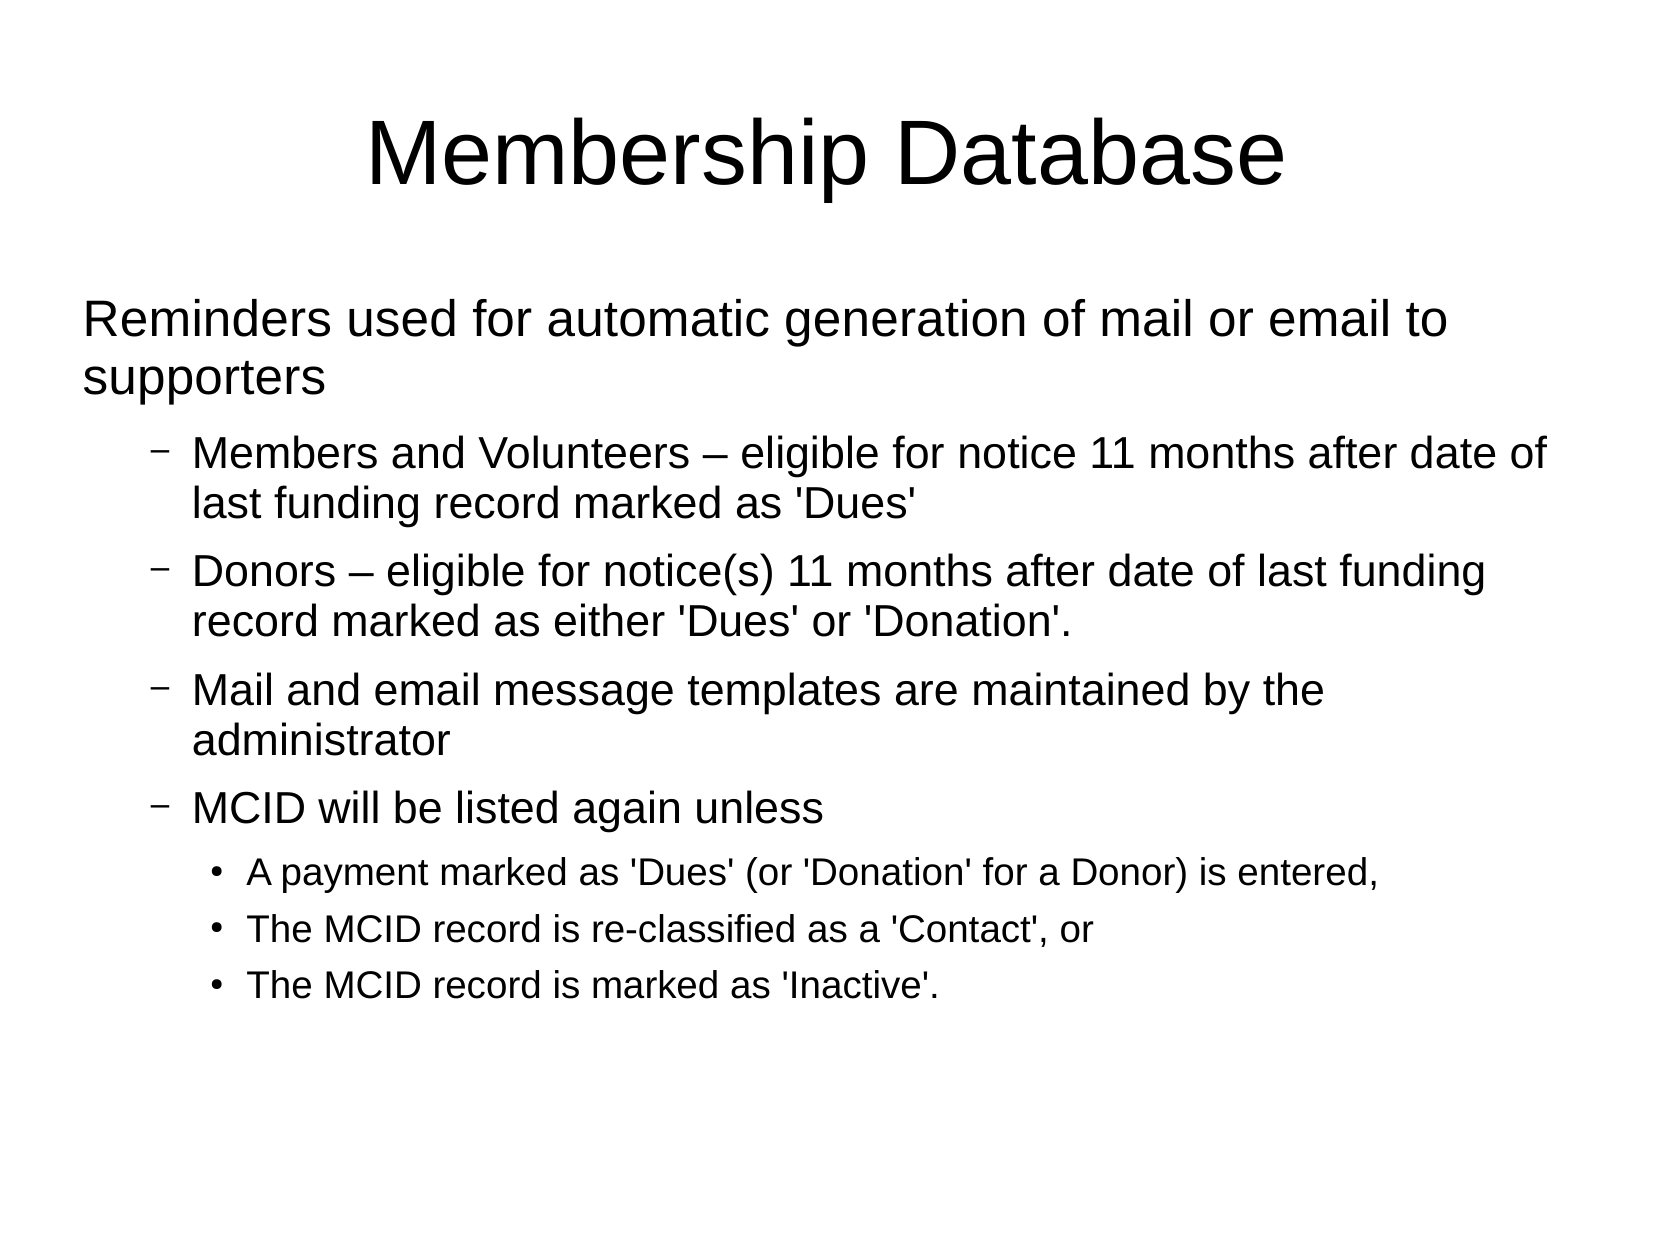

# Membership Database
Reminders used for automatic generation of mail or email to supporters
Members and Volunteers – eligible for notice 11 months after date of last funding record marked as 'Dues'
Donors – eligible for notice(s) 11 months after date of last funding record marked as either 'Dues' or 'Donation'.
Mail and email message templates are maintained by the administrator
MCID will be listed again unless
A payment marked as 'Dues' (or 'Donation' for a Donor) is entered,
The MCID record is re-classified as a 'Contact', or
The MCID record is marked as 'Inactive'.